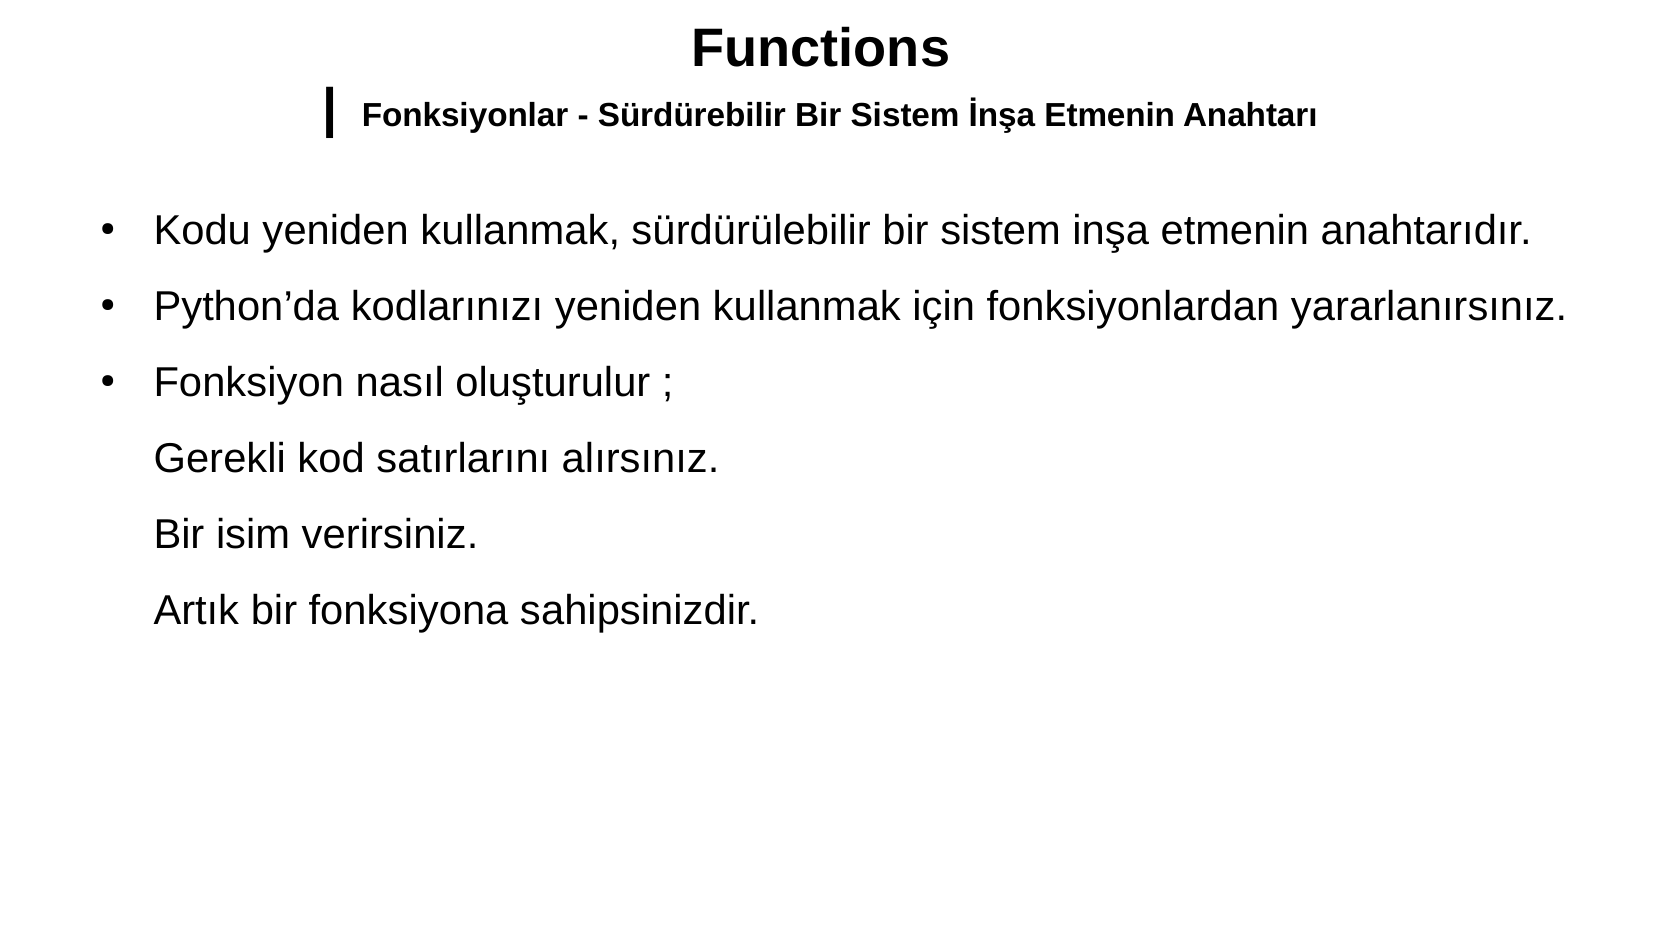

# Functions | Fonksiyonlar - Sürdürebilir Bir Sistem İnşa Etmenin Anahtarı
Kodu yeniden kullanmak, sürdürülebilir bir sistem inşa etmenin anahtarıdır.
Python’da kodlarınızı yeniden kullanmak için fonksiyonlardan yararlanırsınız.
Fonksiyon nasıl oluşturulur ;
Gerekli kod satırlarını alırsınız.
Bir isim verirsiniz.
Artık bir fonksiyona sahipsinizdir.